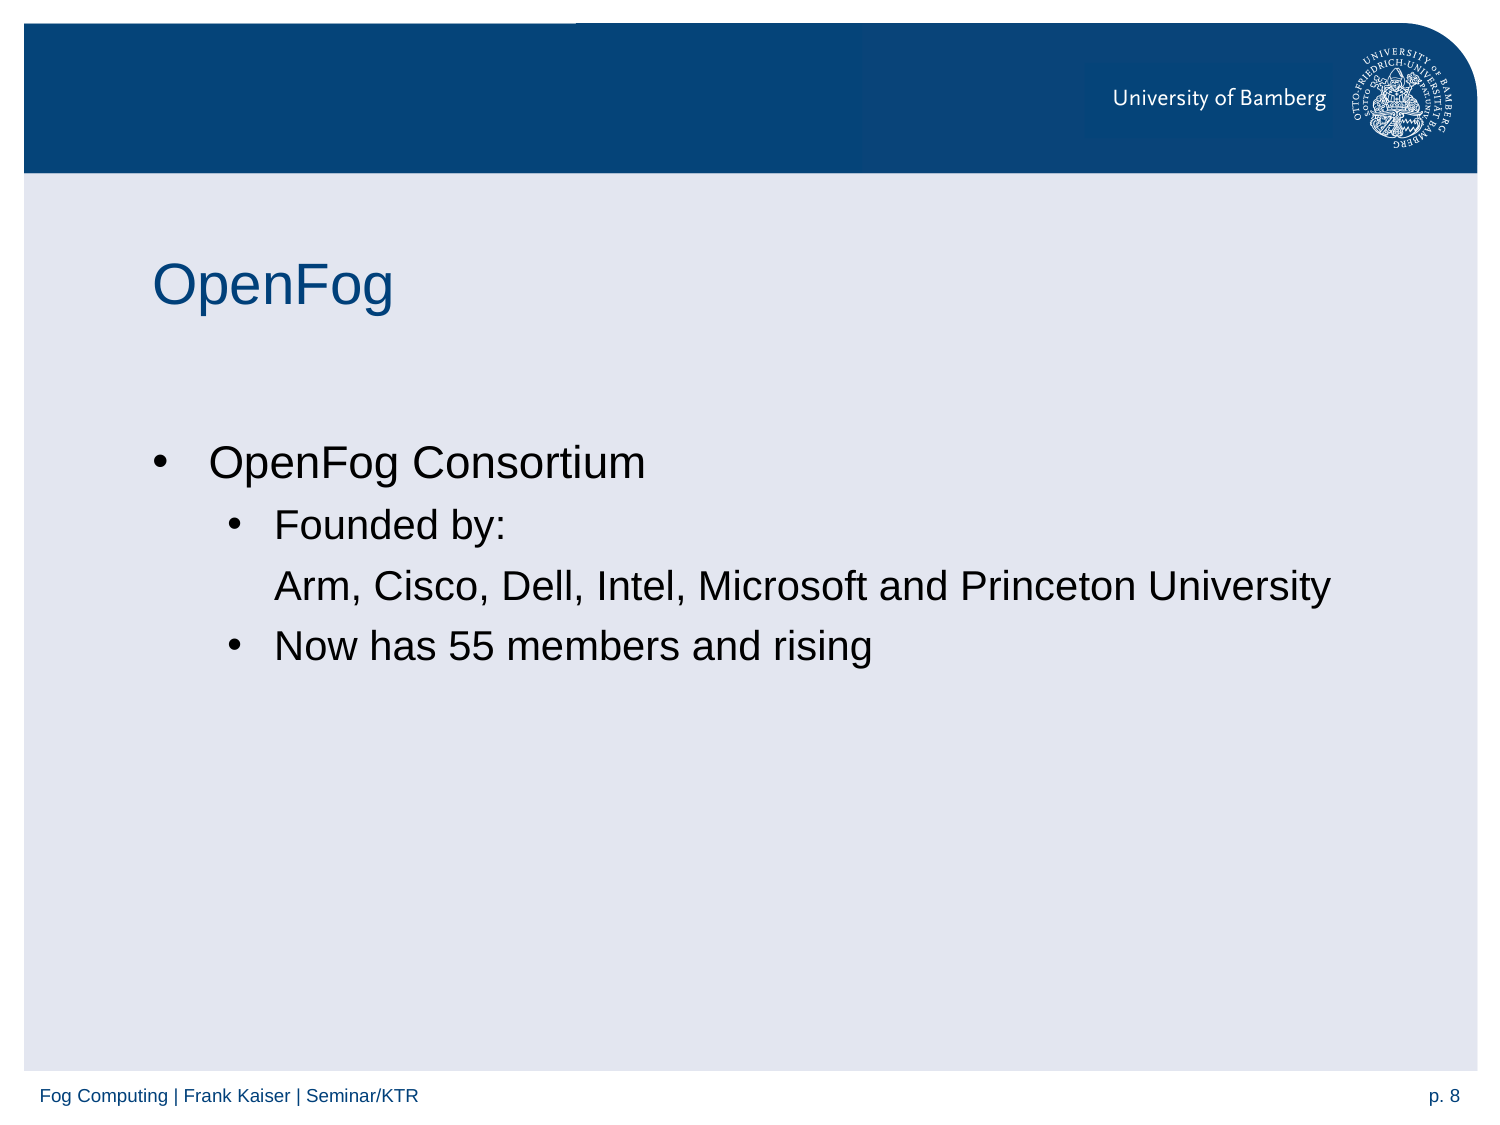

# OpenFog
OpenFog Consortium
Founded by:
Arm, Cisco, Dell, Intel, Microsoft and Princeton University
Now has 55 members and rising